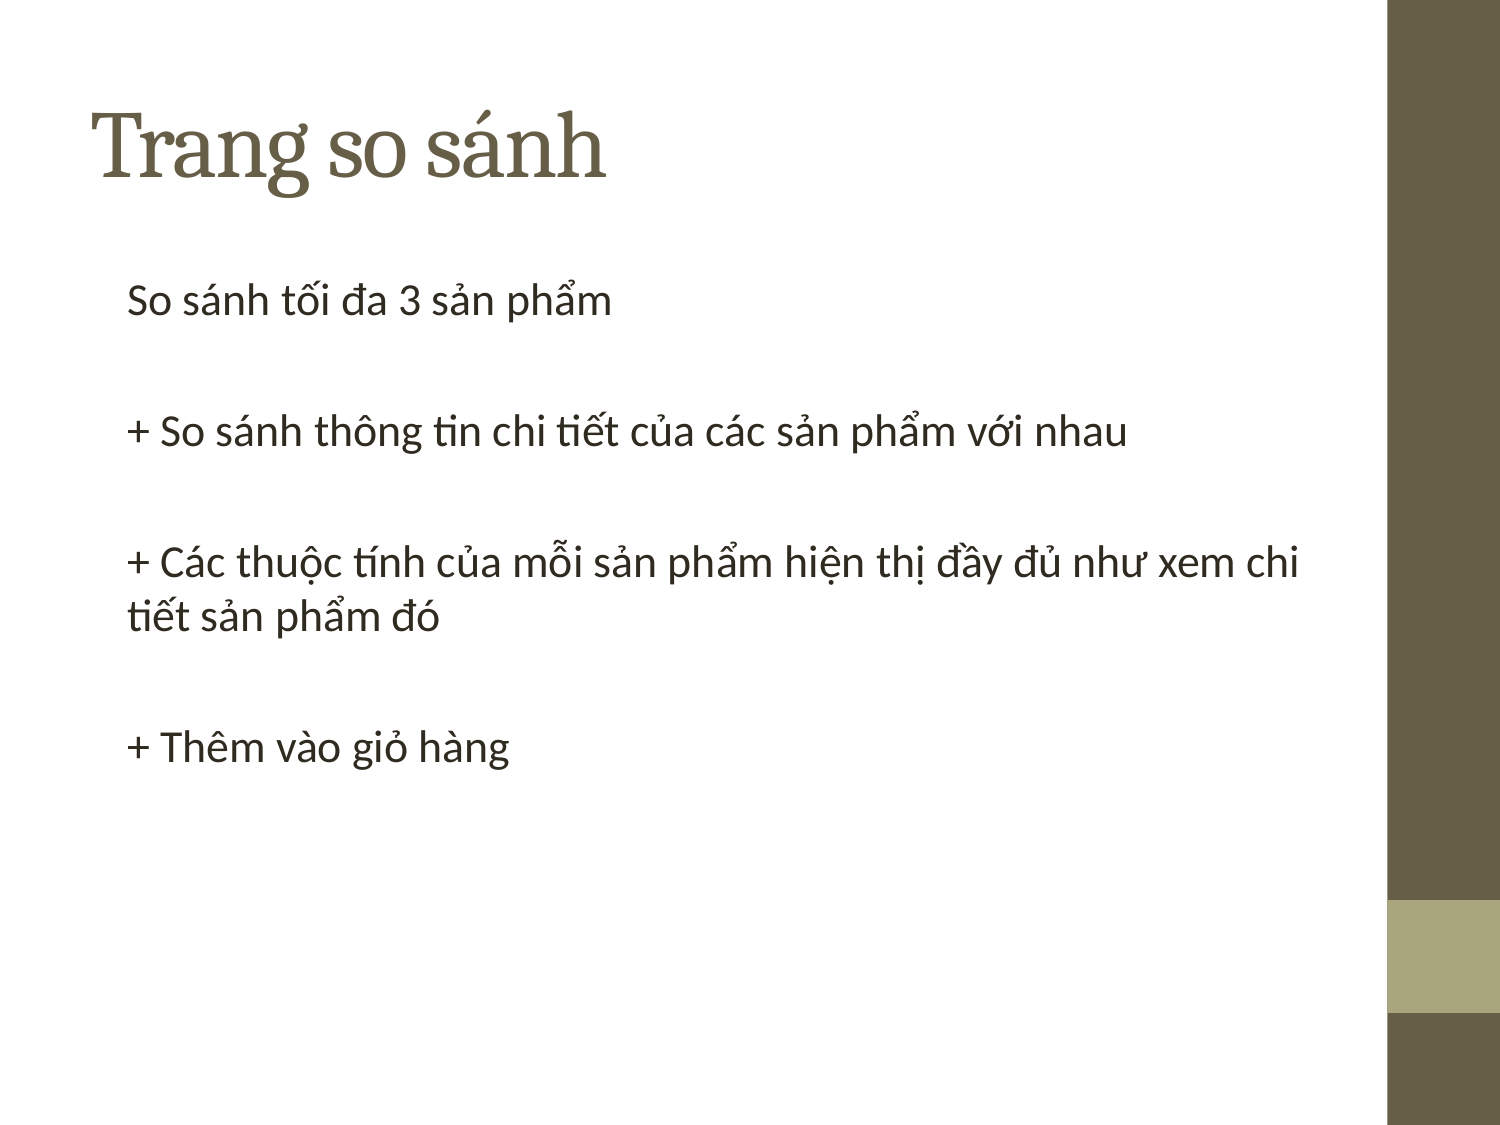

# Trang so sánh
So sánh tối đa 3 sản phẩm
+ So sánh thông tin chi tiết của các sản phẩm với nhau
+ Các thuộc tính của mỗi sản phẩm hiện thị đầy đủ như xem chi tiết sản phẩm đó
+ Thêm vào giỏ hàng